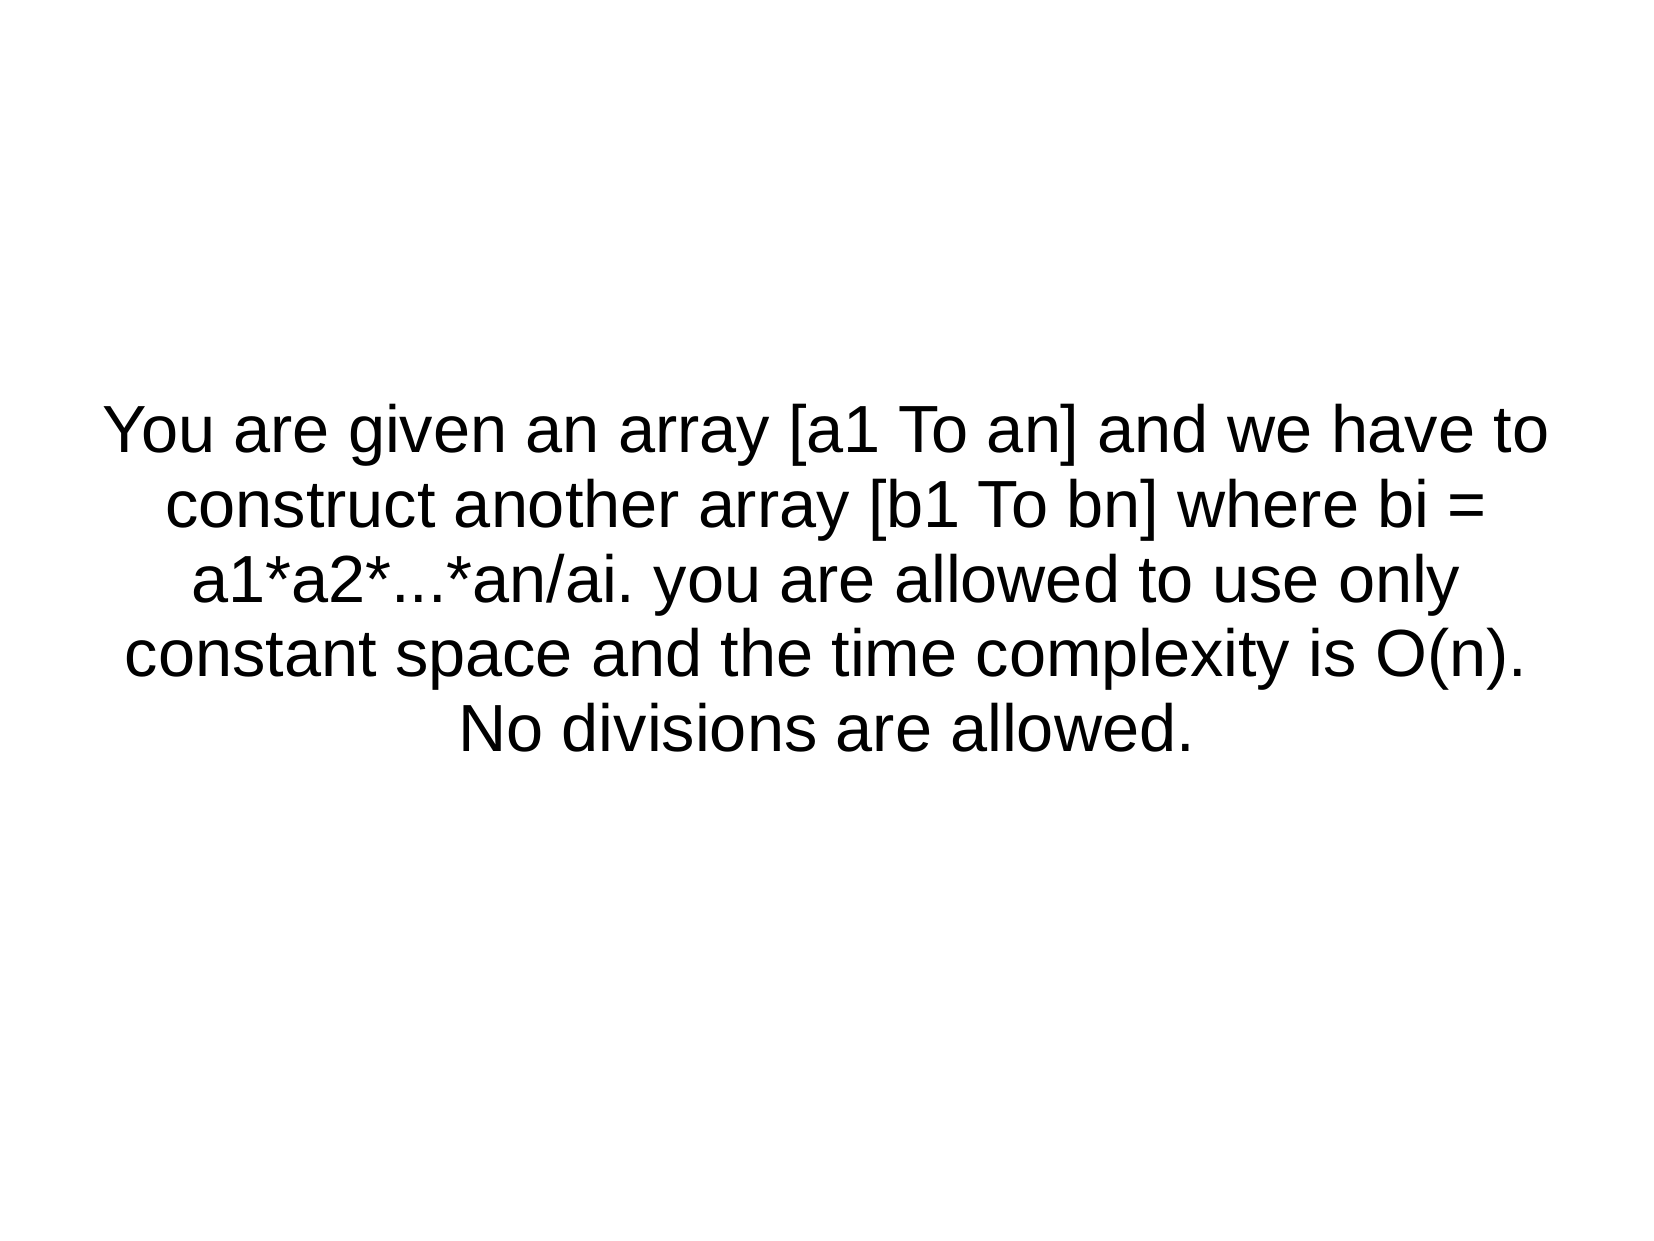

# You are given an array [a1 To an] and we have to construct another array [b1 To bn] where bi = a1*a2*...*an/ai. you are allowed to use only constant space and the time complexity is O(n). No divisions are allowed.